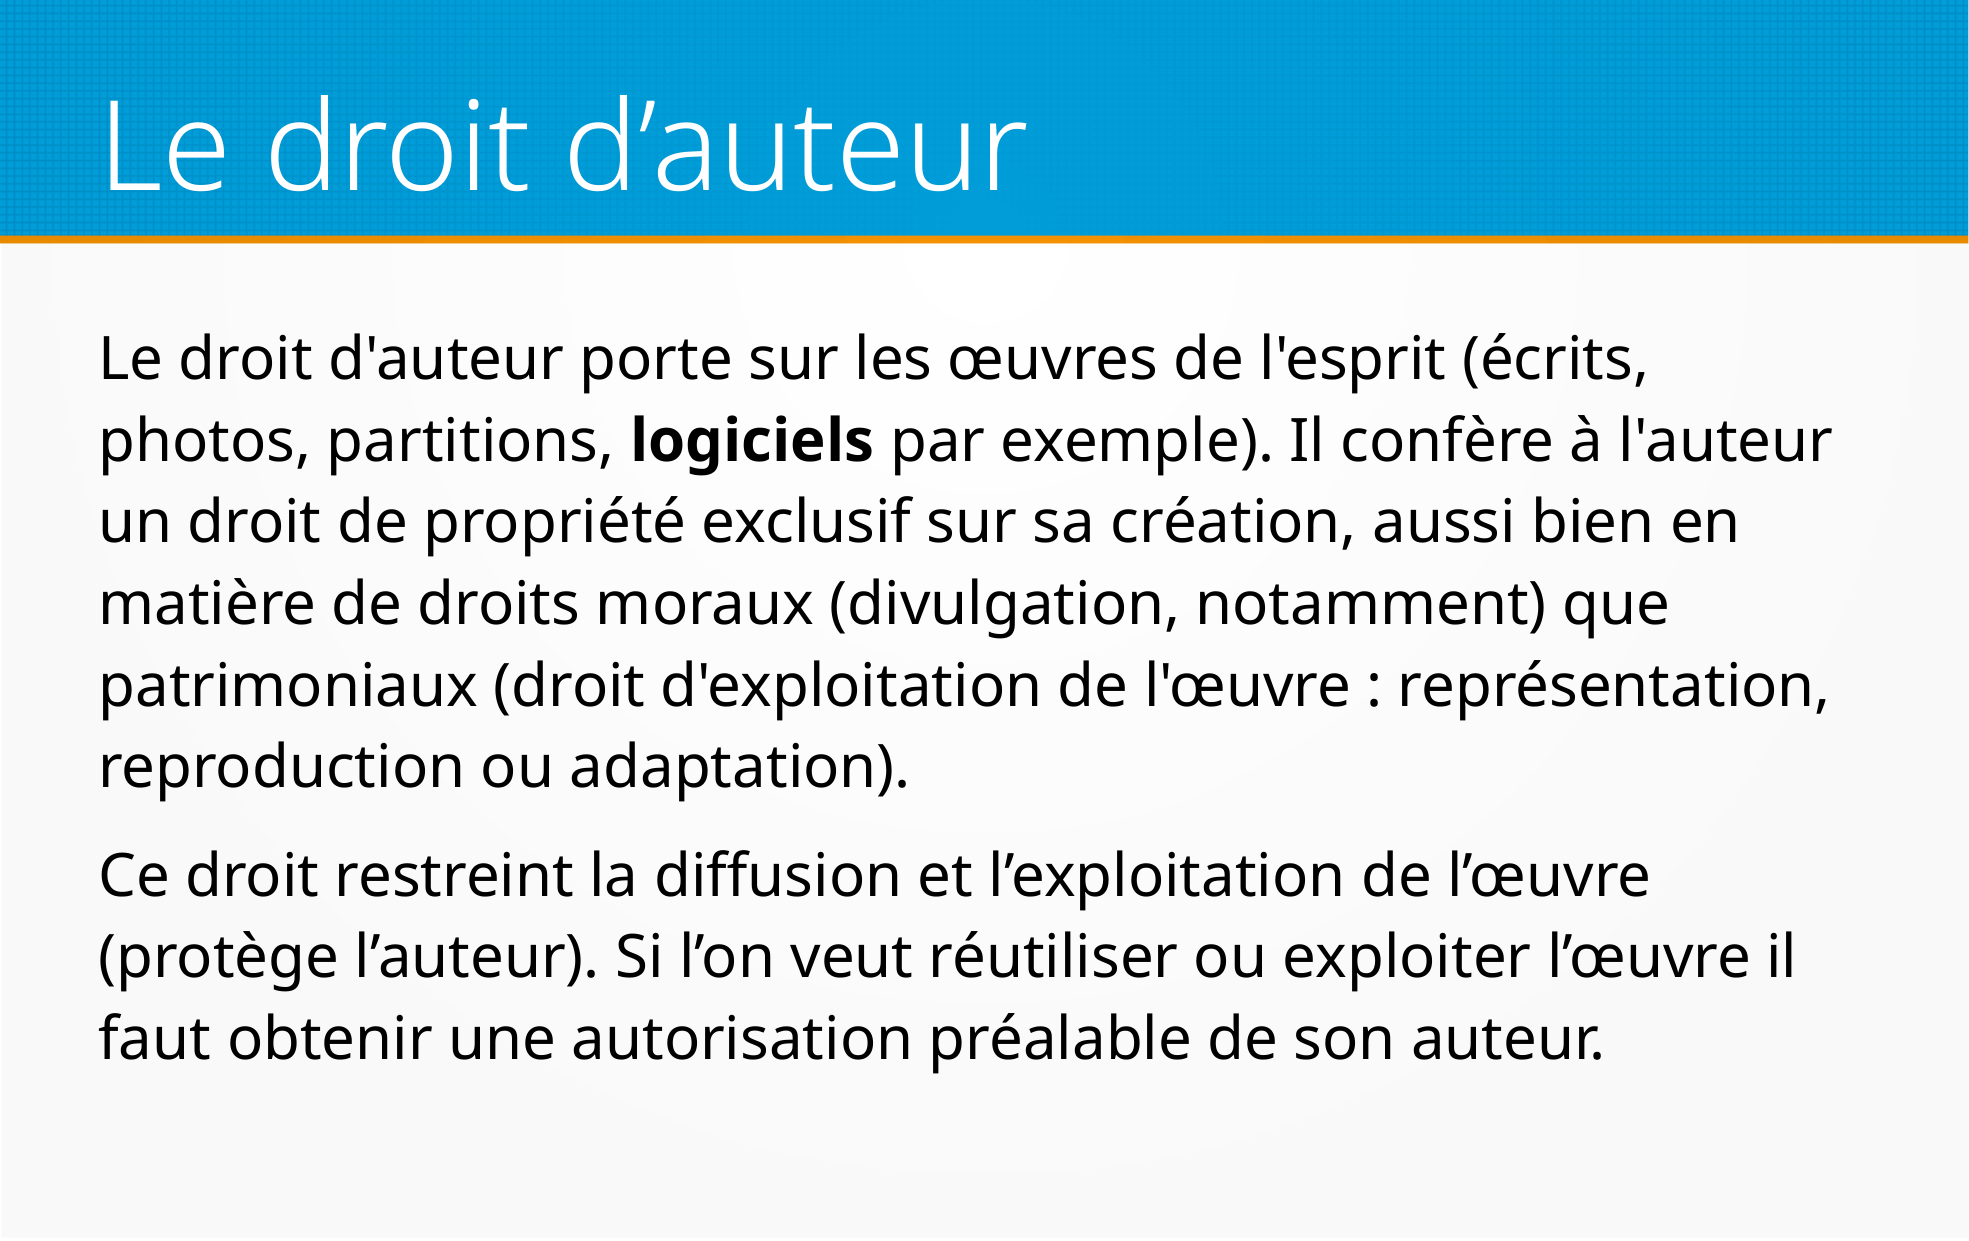

# Le droit d’auteur
Le droit d'auteur porte sur les œuvres de l'esprit (écrits, photos, partitions, logiciels par exemple). Il confère à l'auteur un droit de propriété exclusif sur sa création, aussi bien en matière de droits moraux (divulgation, notamment) que patrimoniaux (droit d'exploitation de l'œuvre : représentation, reproduction ou adaptation).
Ce droit restreint la diffusion et l’exploitation de l’œuvre (protège l’auteur). Si l’on veut réutiliser ou exploiter l’œuvre il faut obtenir une autorisation préalable de son auteur.